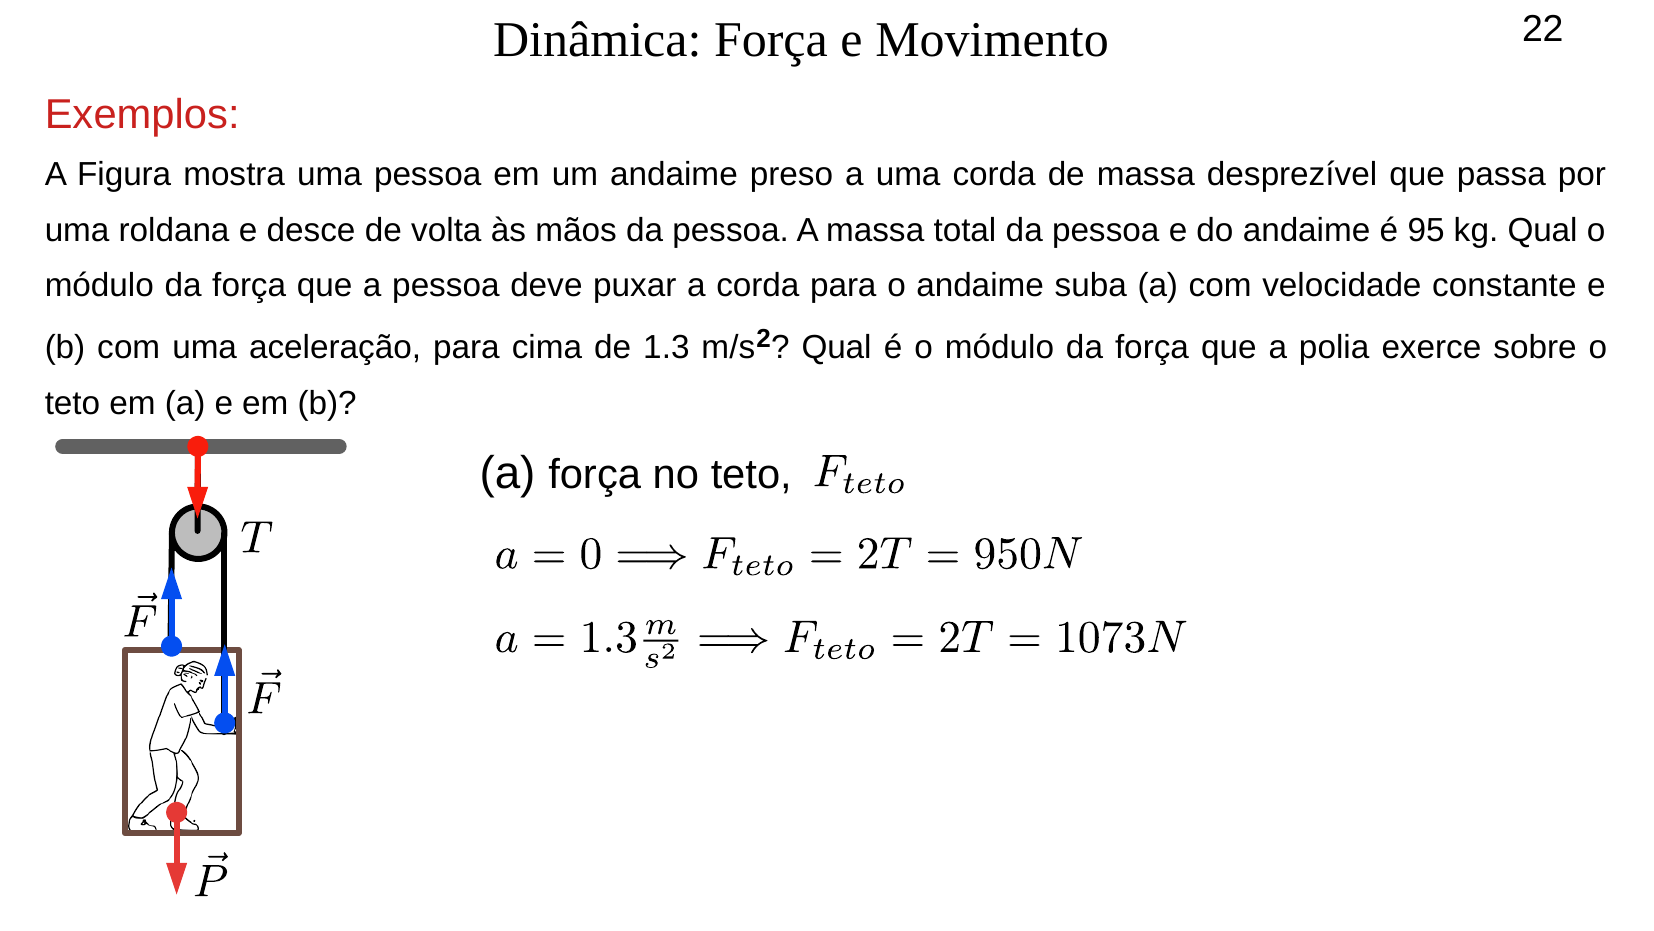

Dinâmica: Força e Movimento
Exemplos:
A Figura mostra uma pessoa em um andaime preso a uma corda de massa desprezível que passa por uma roldana e desce de volta às mãos da pessoa. A massa total da pessoa e do andaime é 95 kg. Qual o módulo da força que a pessoa deve puxar a corda para o andaime suba (a) com velocidade constante e (b) com uma aceleração, para cima de 1.3 m/s2? Qual é o módulo da força que a polia exerce sobre o teto em (a) e em (b)?
 (a) força no teto,